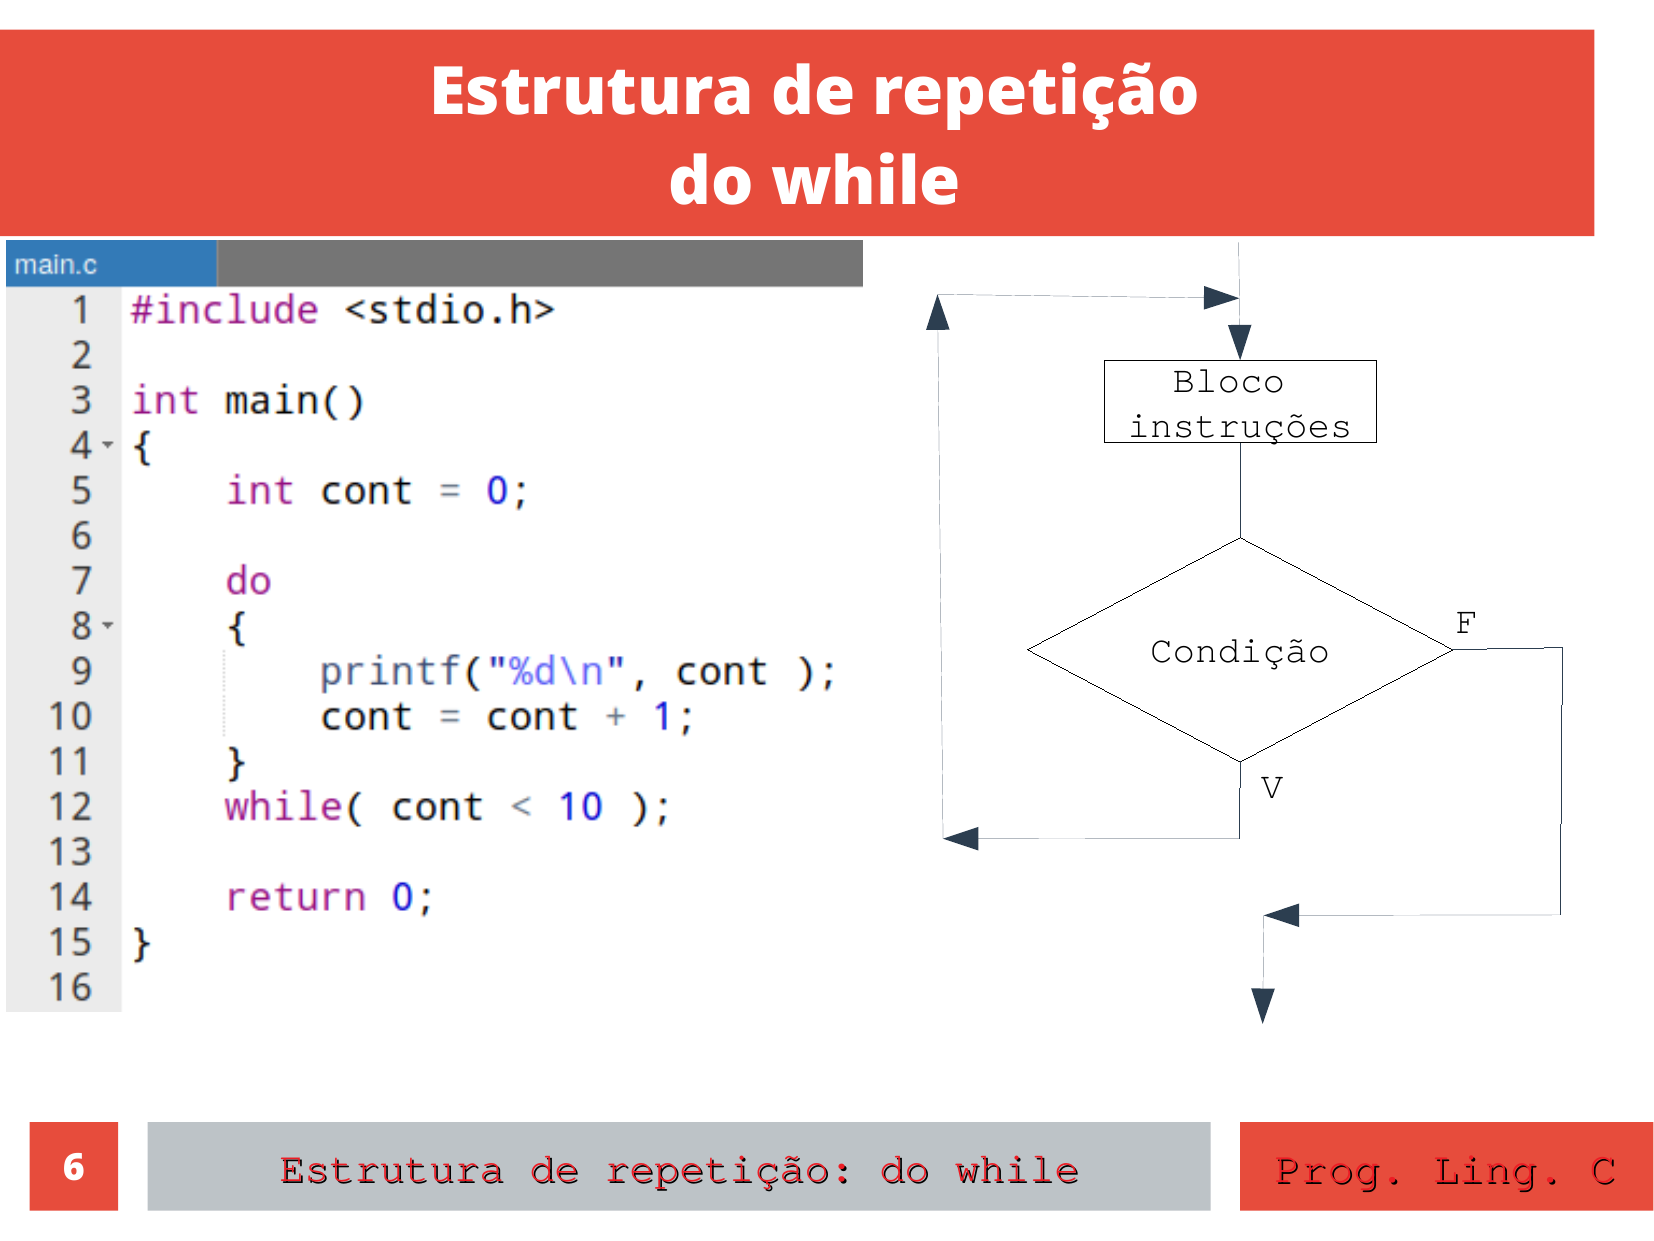

# Estrutura de repetição do while
Bloco
instruções
Condição
F
V
6
Estrutura de repetição: do while
 Prog. Ling. C